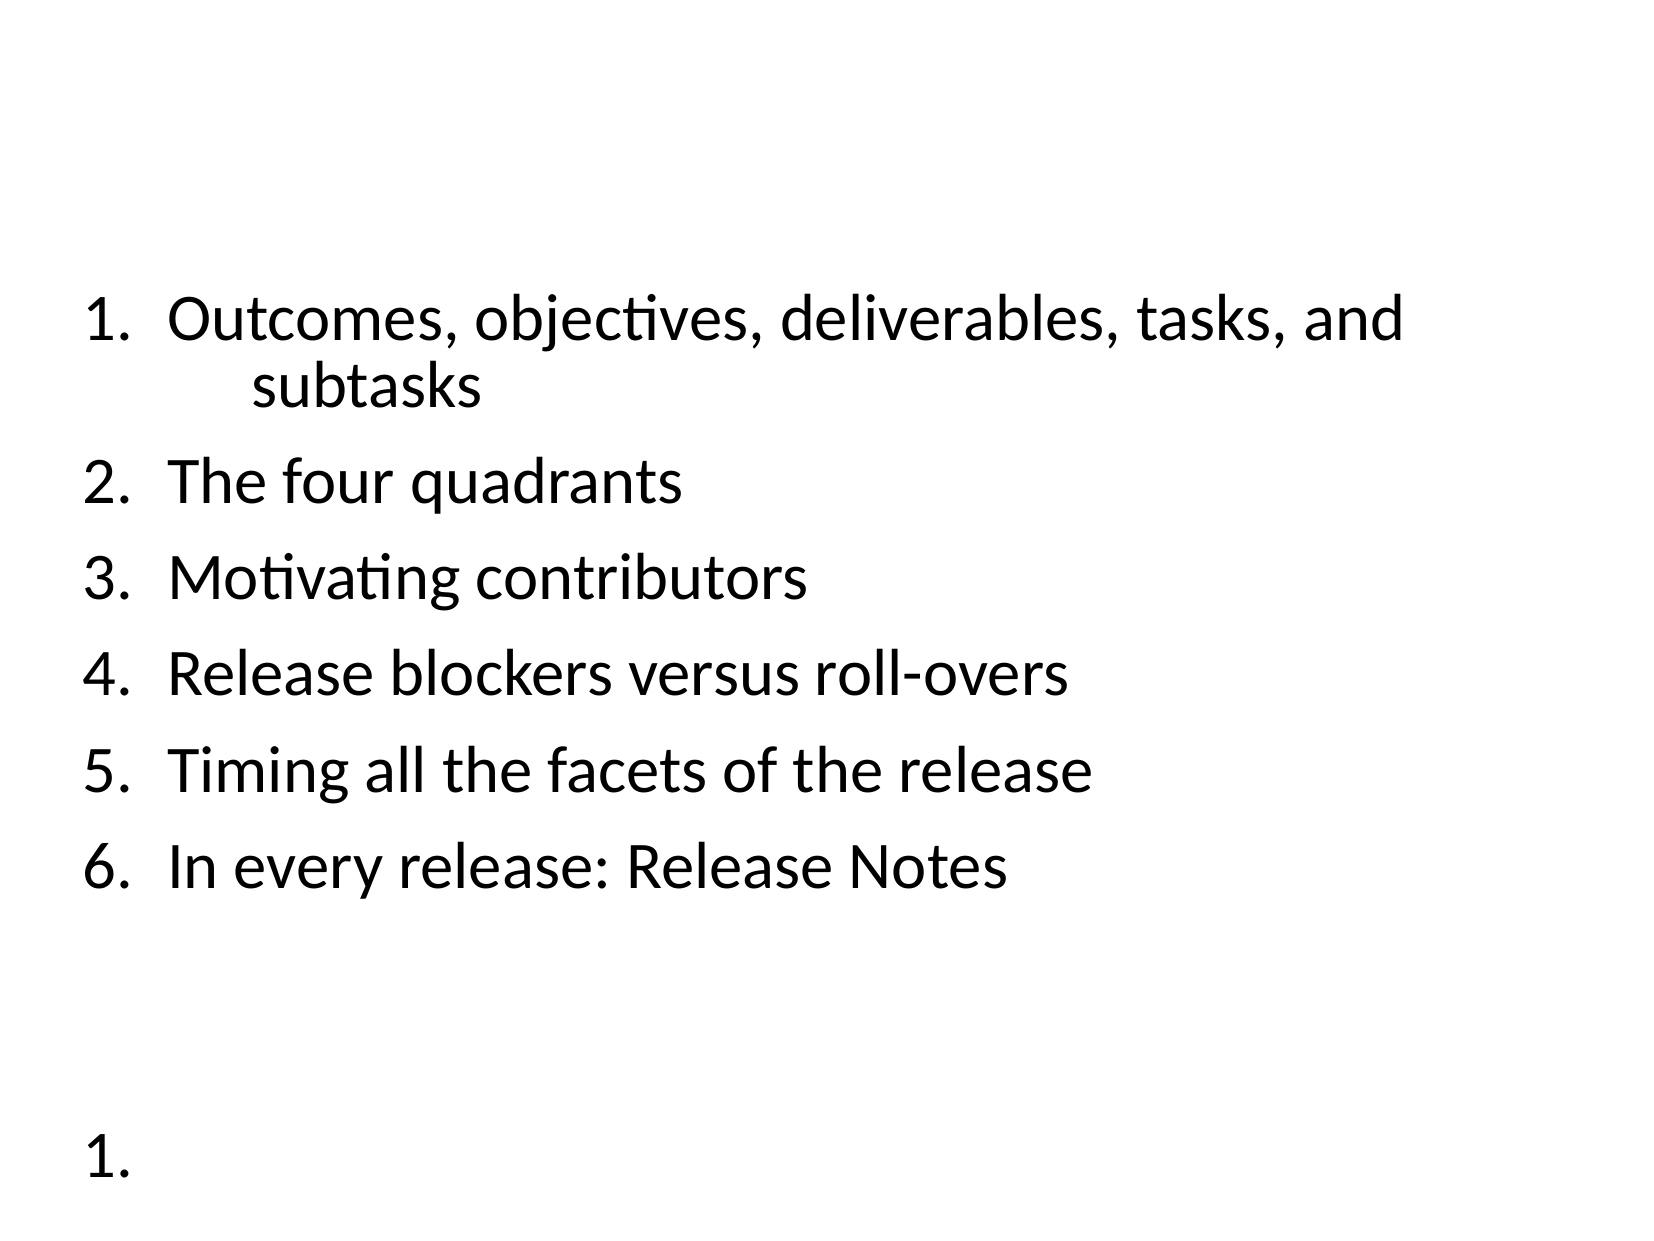

#
Outcomes, objectives, deliverables, tasks, and subtasks
The four quadrants
Motivating contributors
Release blockers versus roll-overs
Timing all the facets of the release
In every release: Release Notes